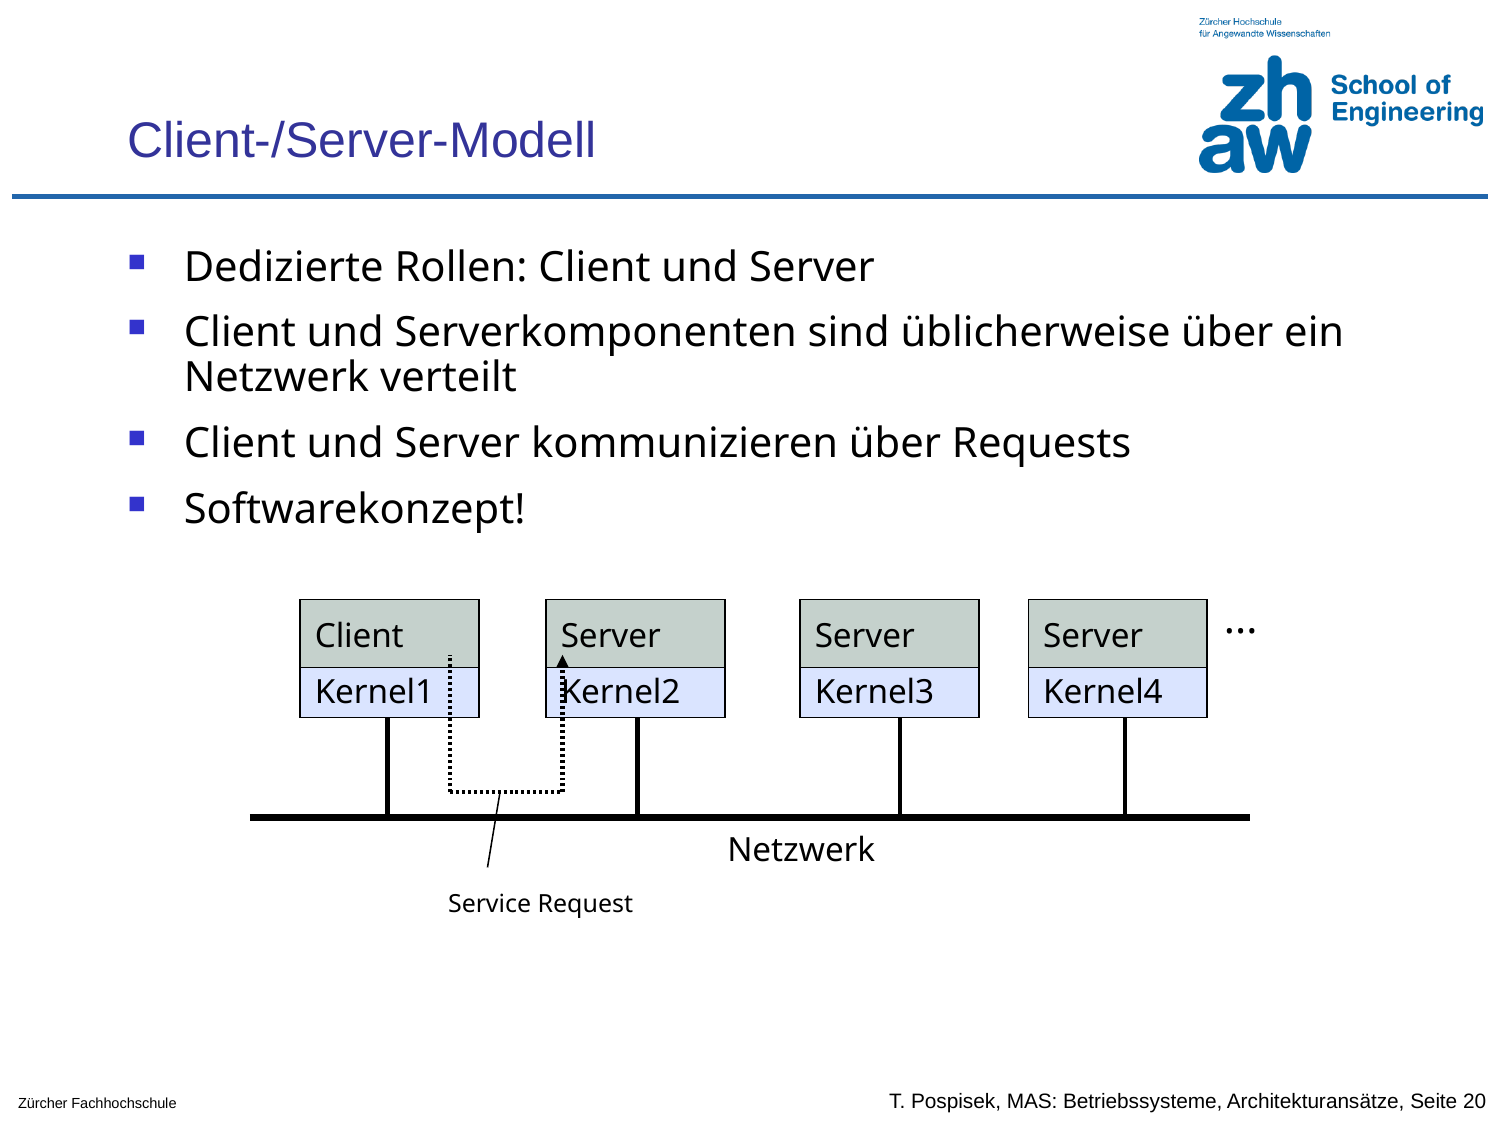

# Client-/Server-Modell
Dedizierte Rollen: Client und Server
Client und Serverkomponenten sind üblicherweise über ein Netzwerk verteilt
Client und Server kommunizieren über Requests
Softwarekonzept!
...
Client
Server
Server
Server
Kernel1
Kernel2
Kernel3
Kernel4
Netzwerk
Service Request